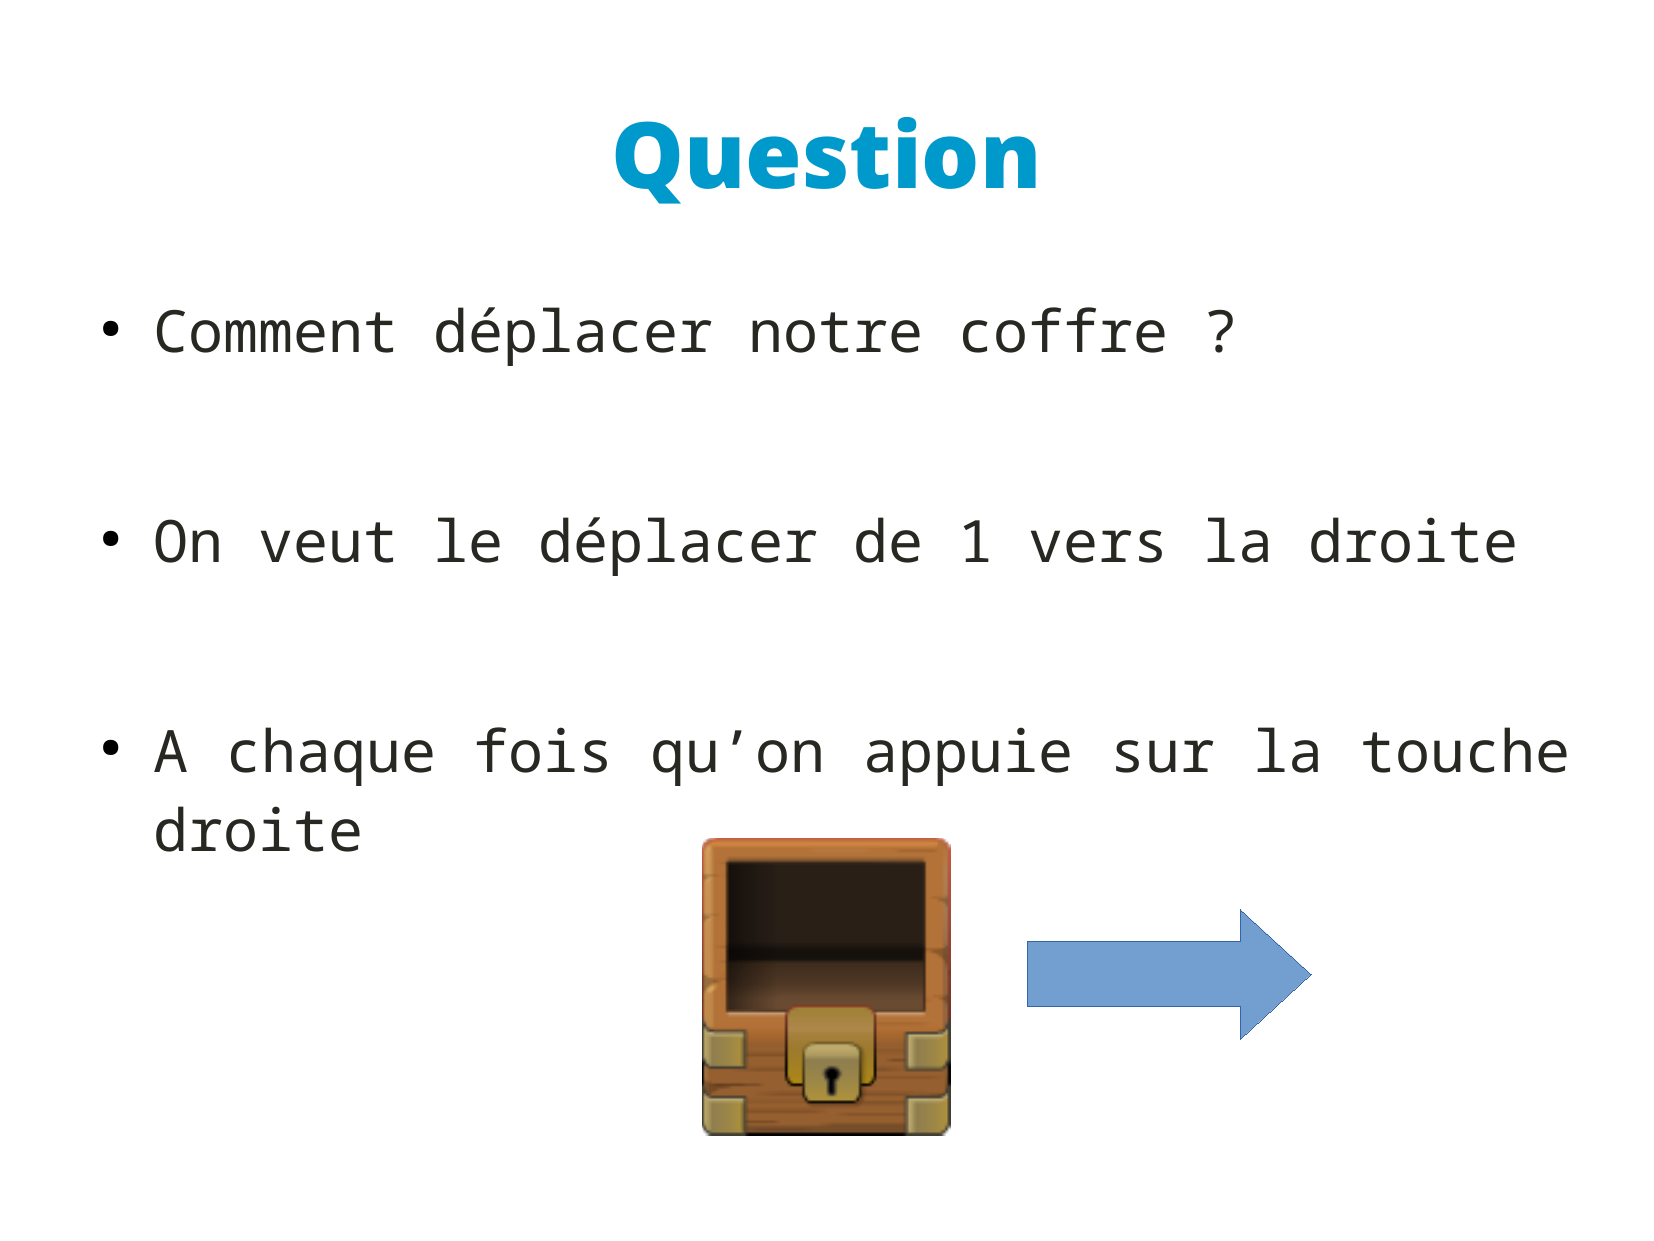

# Question
Comment déplacer notre coffre ?
On veut le déplacer de 1 vers la droite
A chaque fois qu’on appuie sur la touche droite